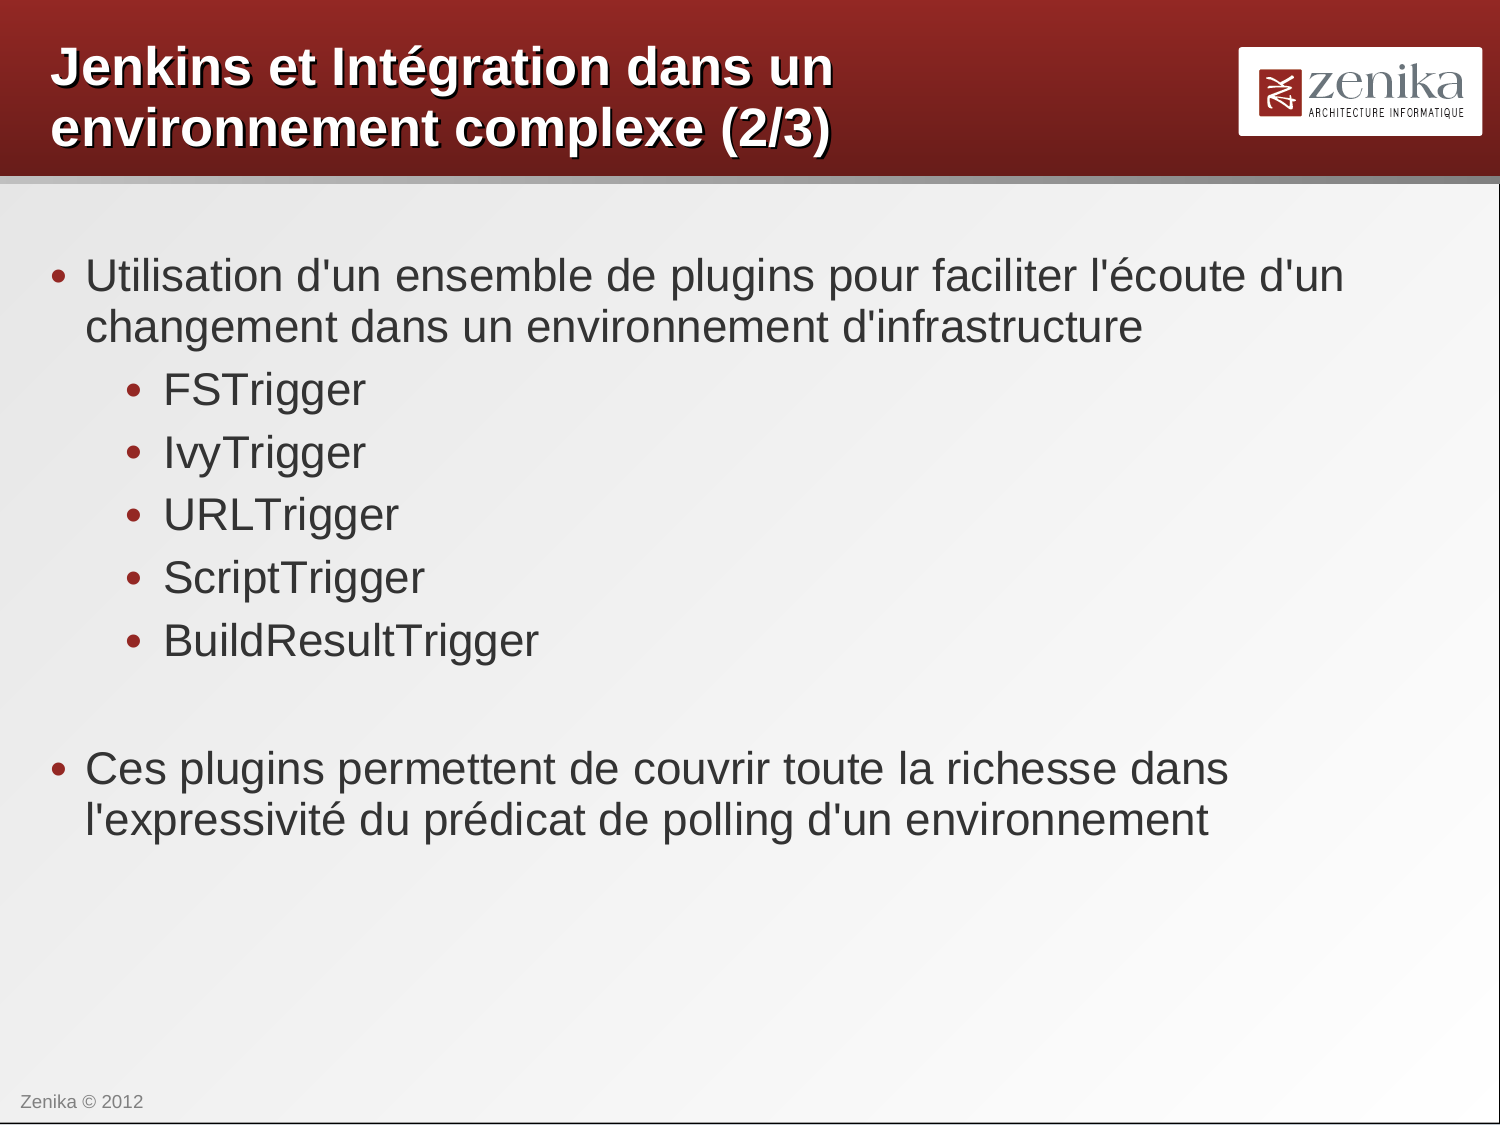

# Jenkins et Intégration dans un environnement complexe (2/3)
Utilisation d'un ensemble de plugins pour faciliter l'écoute d'un changement dans un environnement d'infrastructure
FSTrigger
IvyTrigger
URLTrigger
ScriptTrigger
BuildResultTrigger
Ces plugins permettent de couvrir toute la richesse dans l'expressivité du prédicat de polling d'un environnement